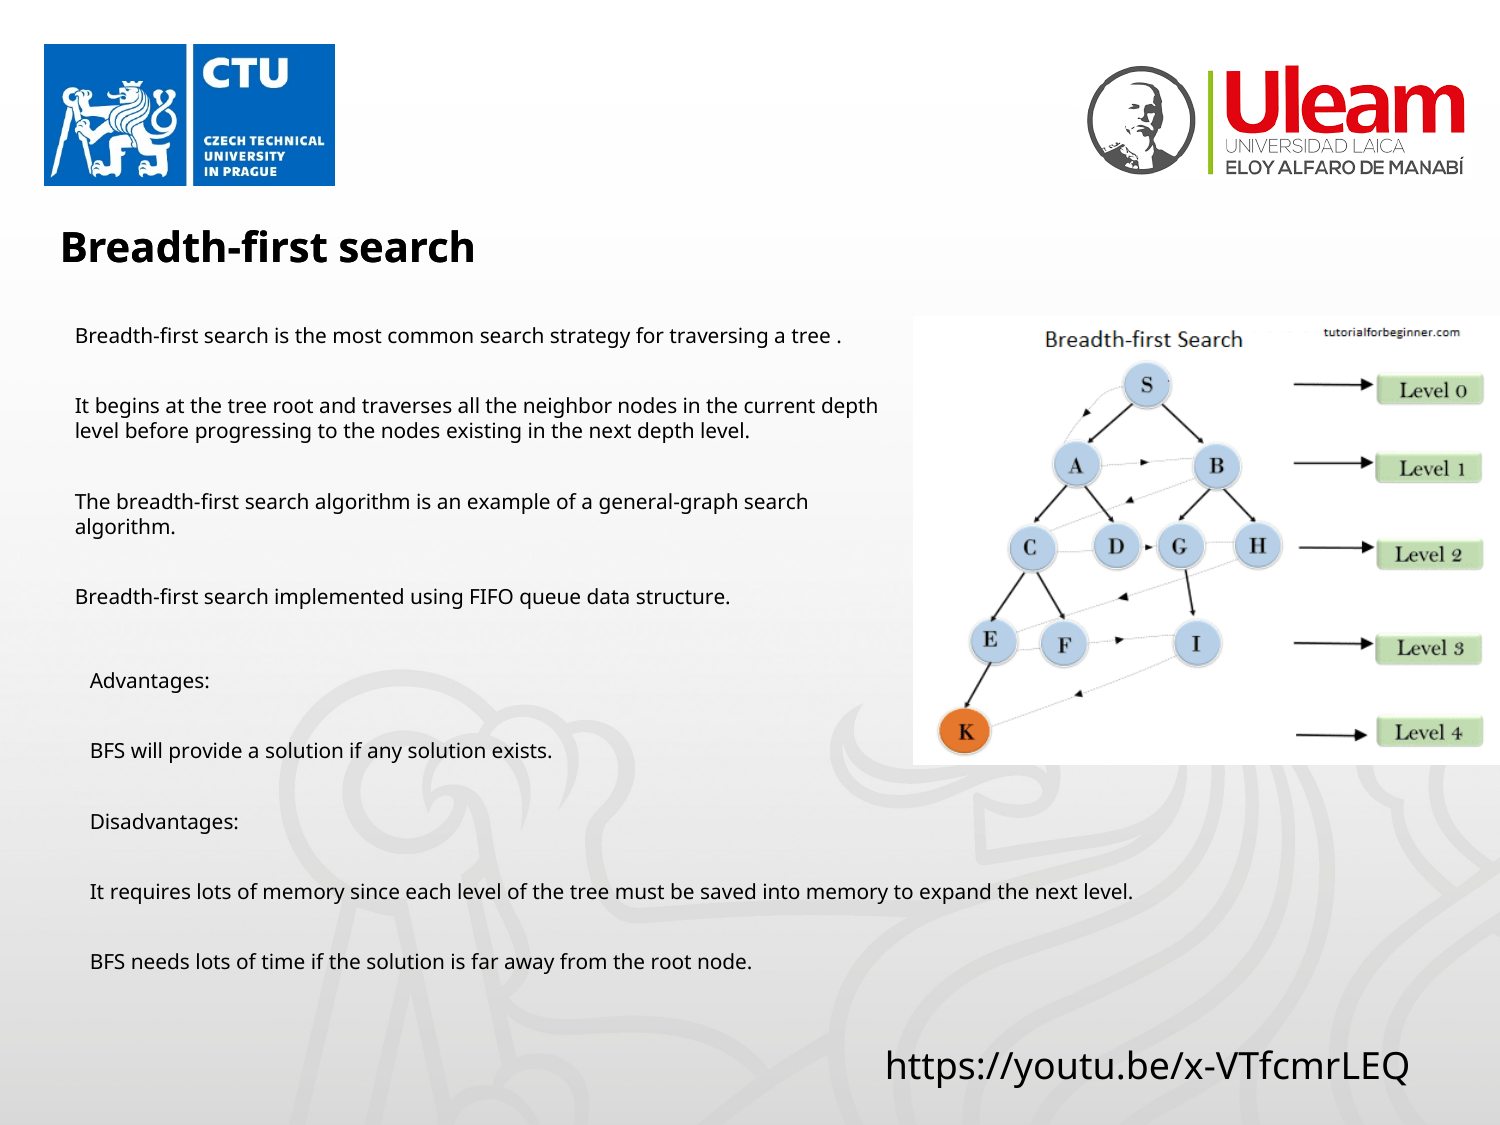

# Breadth-first search
Breadth-first search
Breadth-first search is the most common search strategy for traversing a tree .
It begins at the tree root and traverses all the neighbor nodes in the current depth level before progressing to the nodes existing in the next depth level.
The breadth-first search algorithm is an example of a general-graph search algorithm.
Breadth-first search implemented using FIFO queue data structure.
Advantages:
BFS will provide a solution if any solution exists.
Disadvantages:
It requires lots of memory since each level of the tree must be saved into memory to expand the next level.
BFS needs lots of time if the solution is far away from the root node.
https://youtu.be/x-VTfcmrLEQ